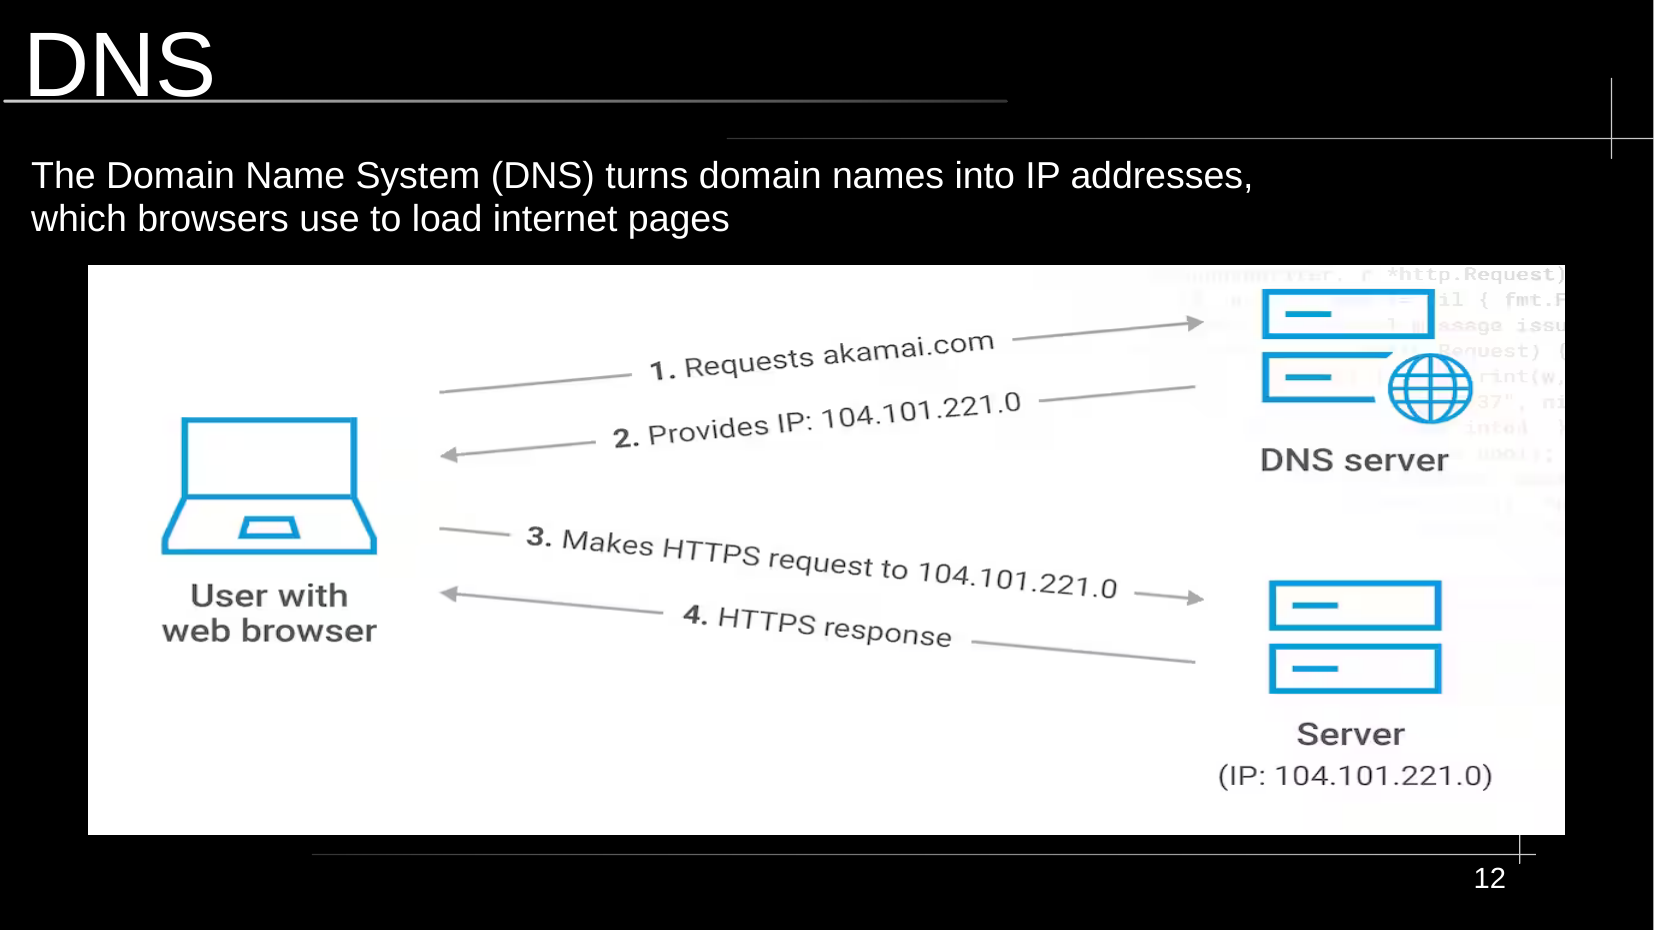

# DNS
The Domain Name System (DNS) turns domain names into IP addresses,
which browsers use to load internet pages
12